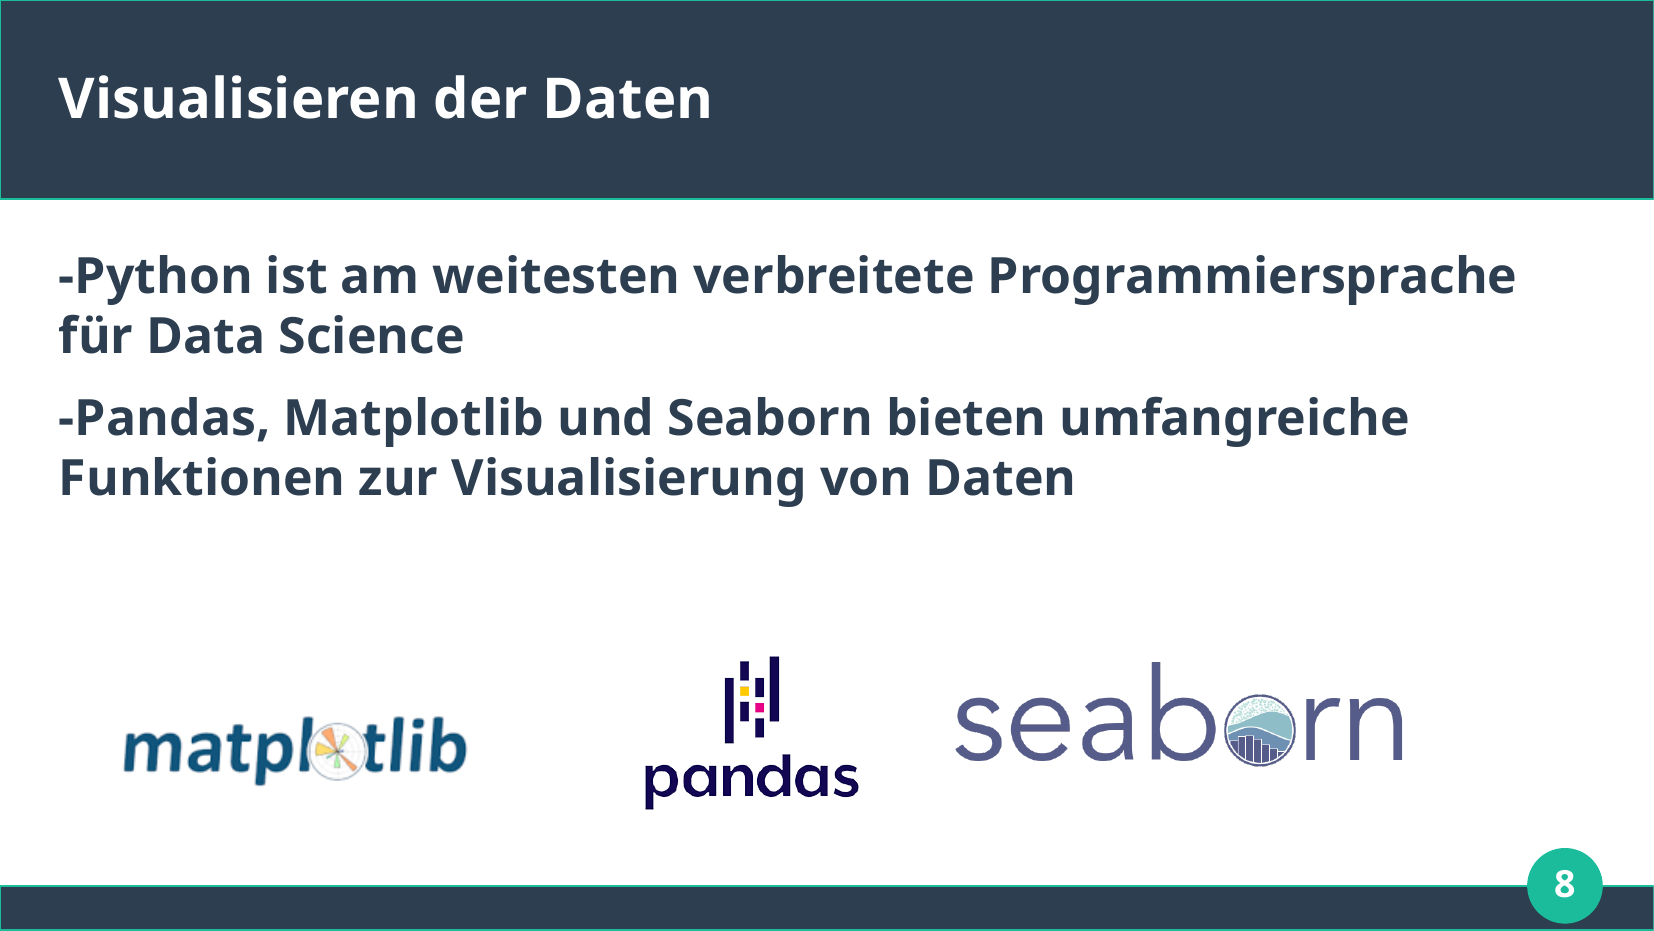

# Visualisieren der Daten
-Python ist am weitesten verbreitete Programmiersprache für Data Science
-Pandas, Matplotlib und Seaborn bieten umfangreiche Funktionen zur Visualisierung von Daten